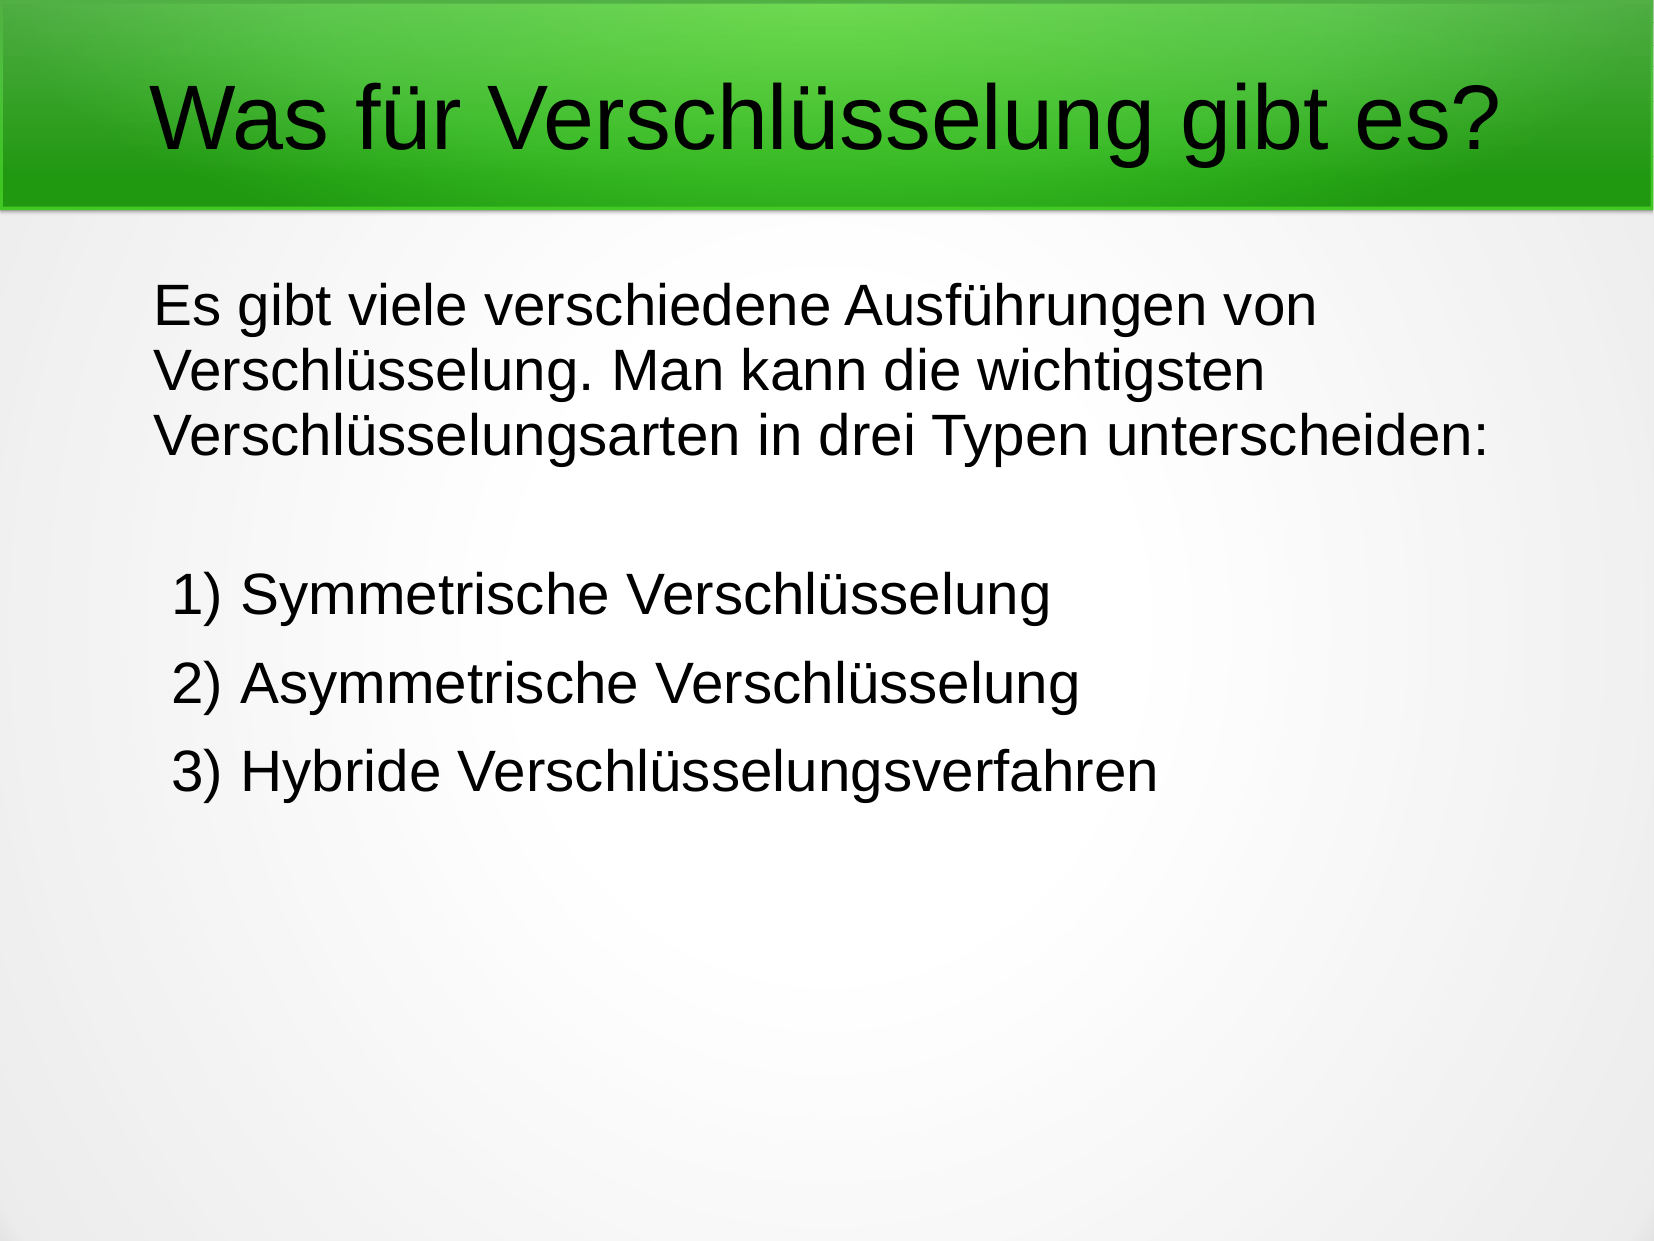

# Was für Verschlüsselung gibt es?
Es gibt viele verschiedene Ausführungen von Verschlüsselung. Man kann die wichtigsten Verschlüsselungsarten in drei Typen unterscheiden:
 Symmetrische Verschlüsselung
 Asymmetrische Verschlüsselung
 Hybride Verschlüsselungsverfahren